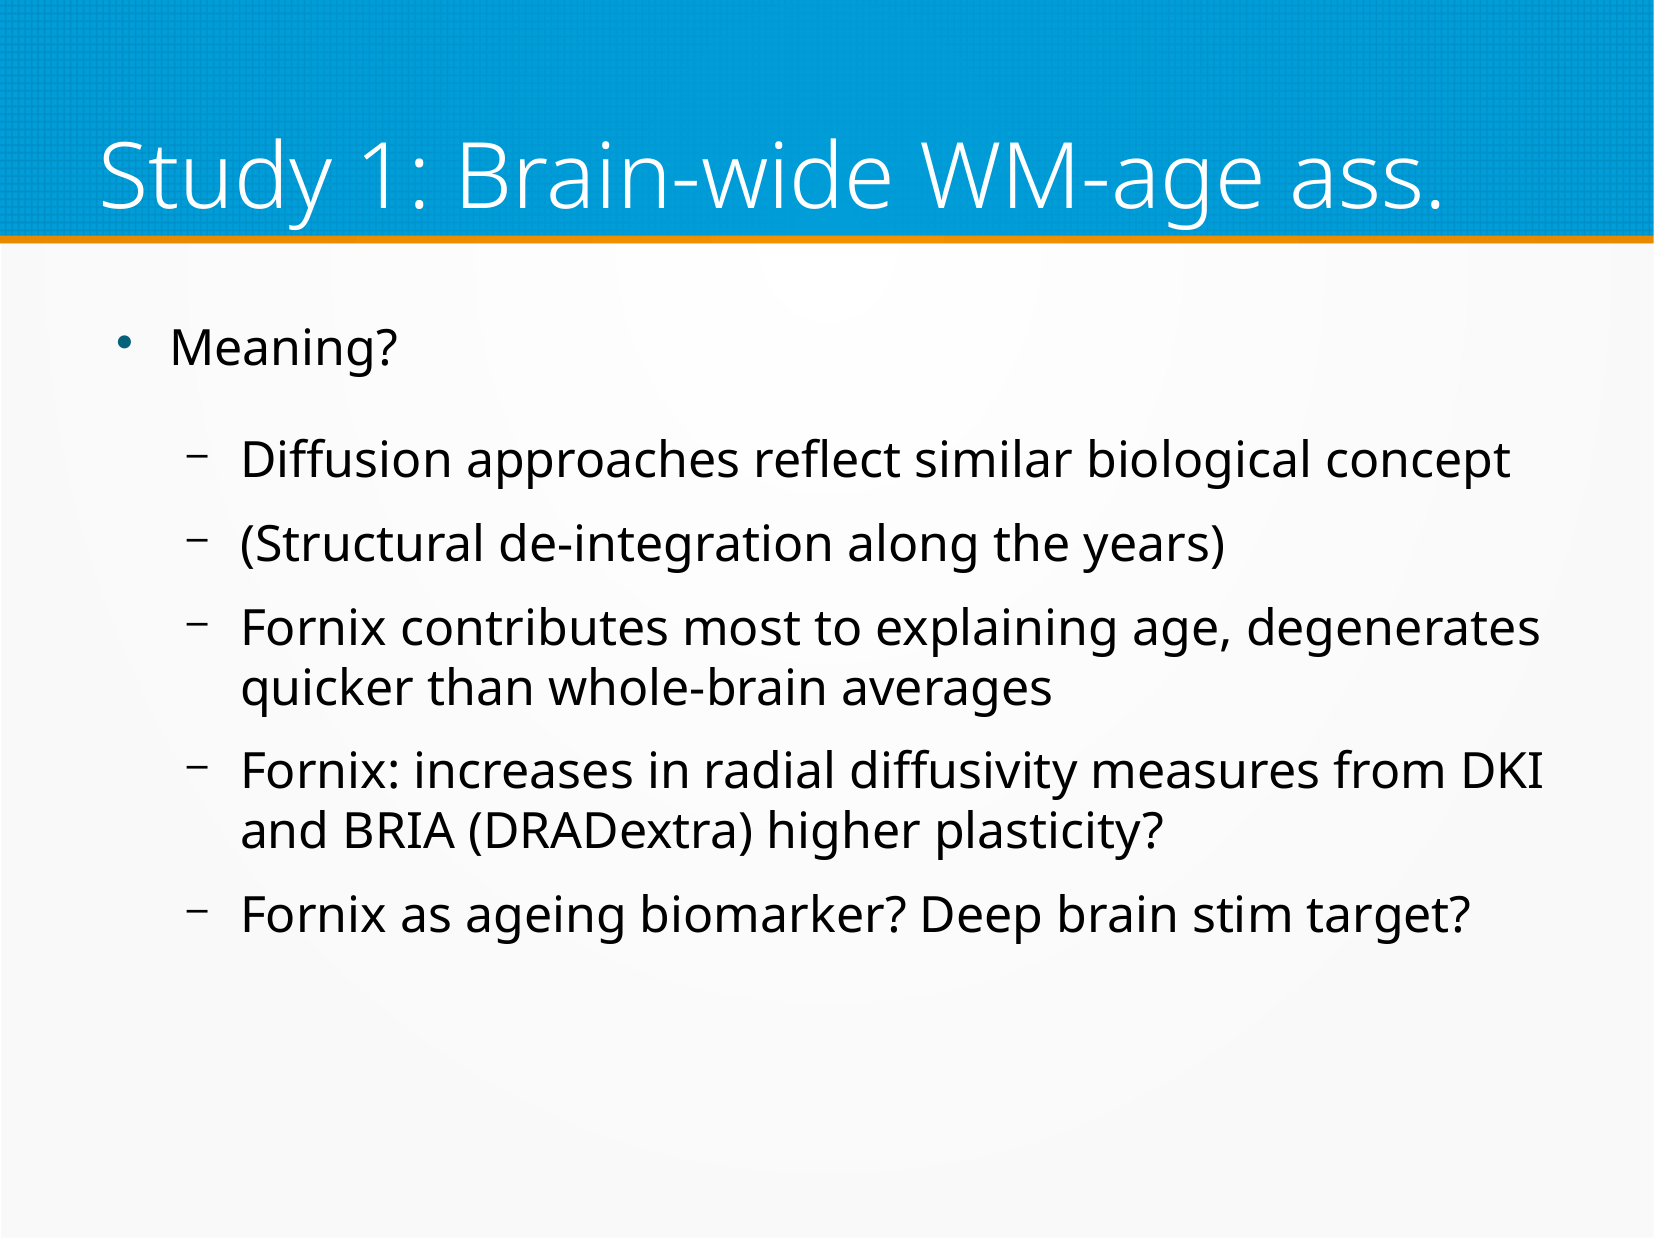

# Study 1: Brain-wide WM-age ass.
Meaning?
Diffusion approaches reflect similar biological concept
(Structural de-integration along the years)
Fornix contributes most to explaining age, degenerates quicker than whole-brain averages
Fornix: increases in radial diffusivity measures from DKI and BRIA (DRADextra) higher plasticity?
Fornix as ageing biomarker? Deep brain stim target?